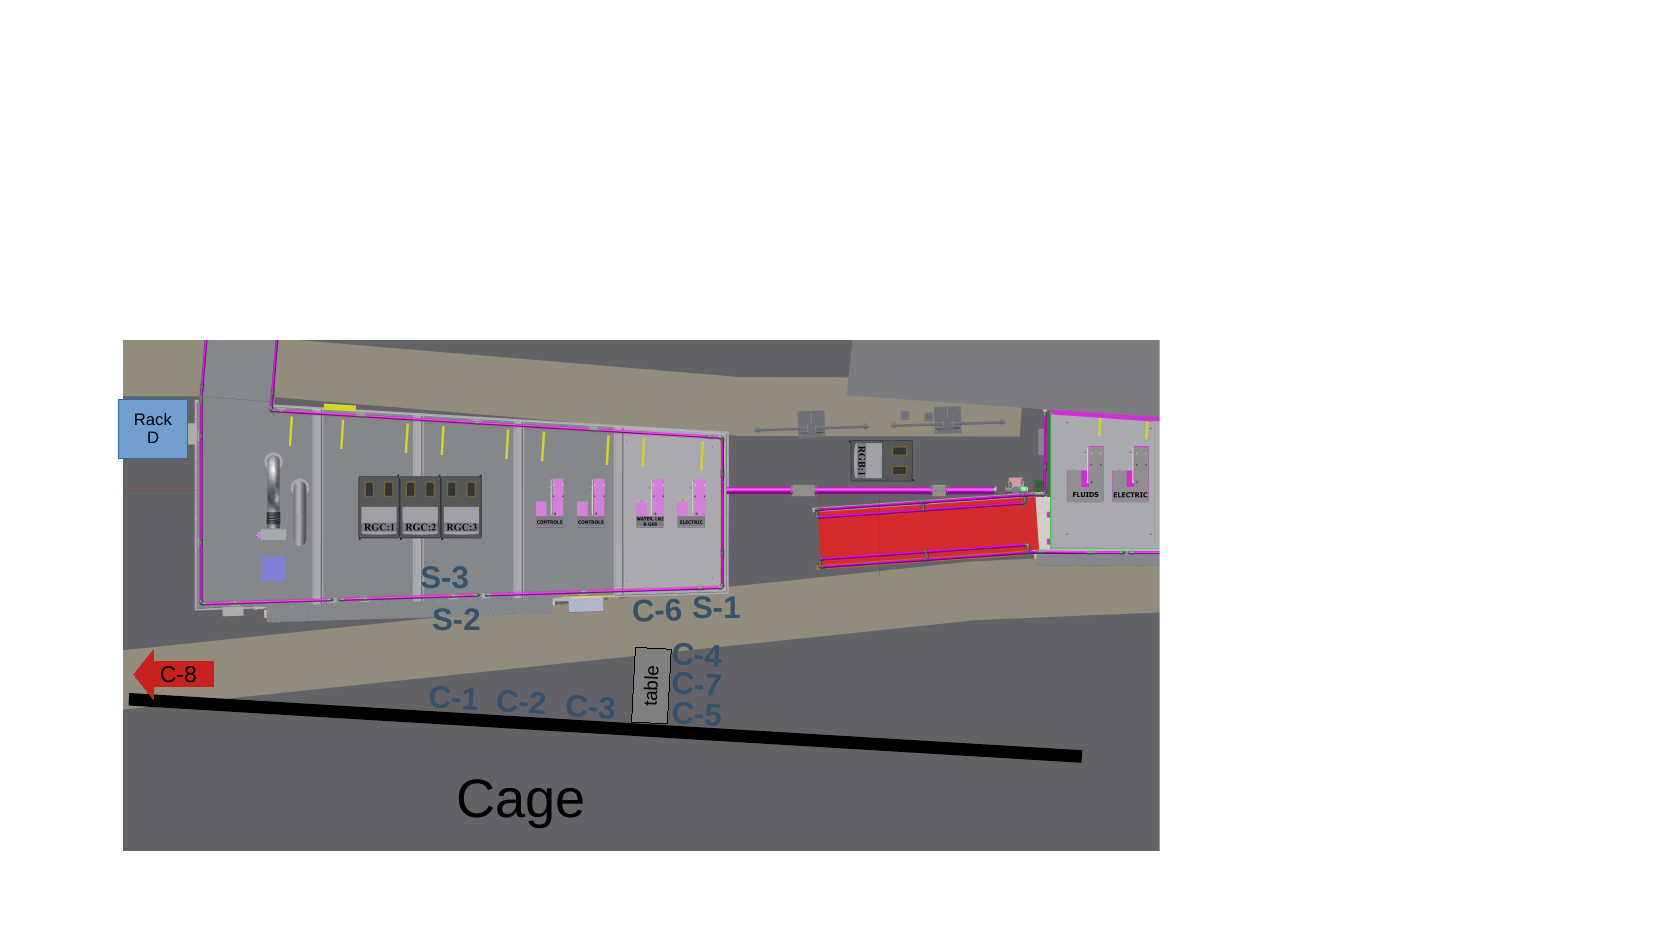

Rack D
S-3
S-1
C-6
S-2
C-4
C-8
C-7
table
C-1
C-2
C-3
C-5
Cage